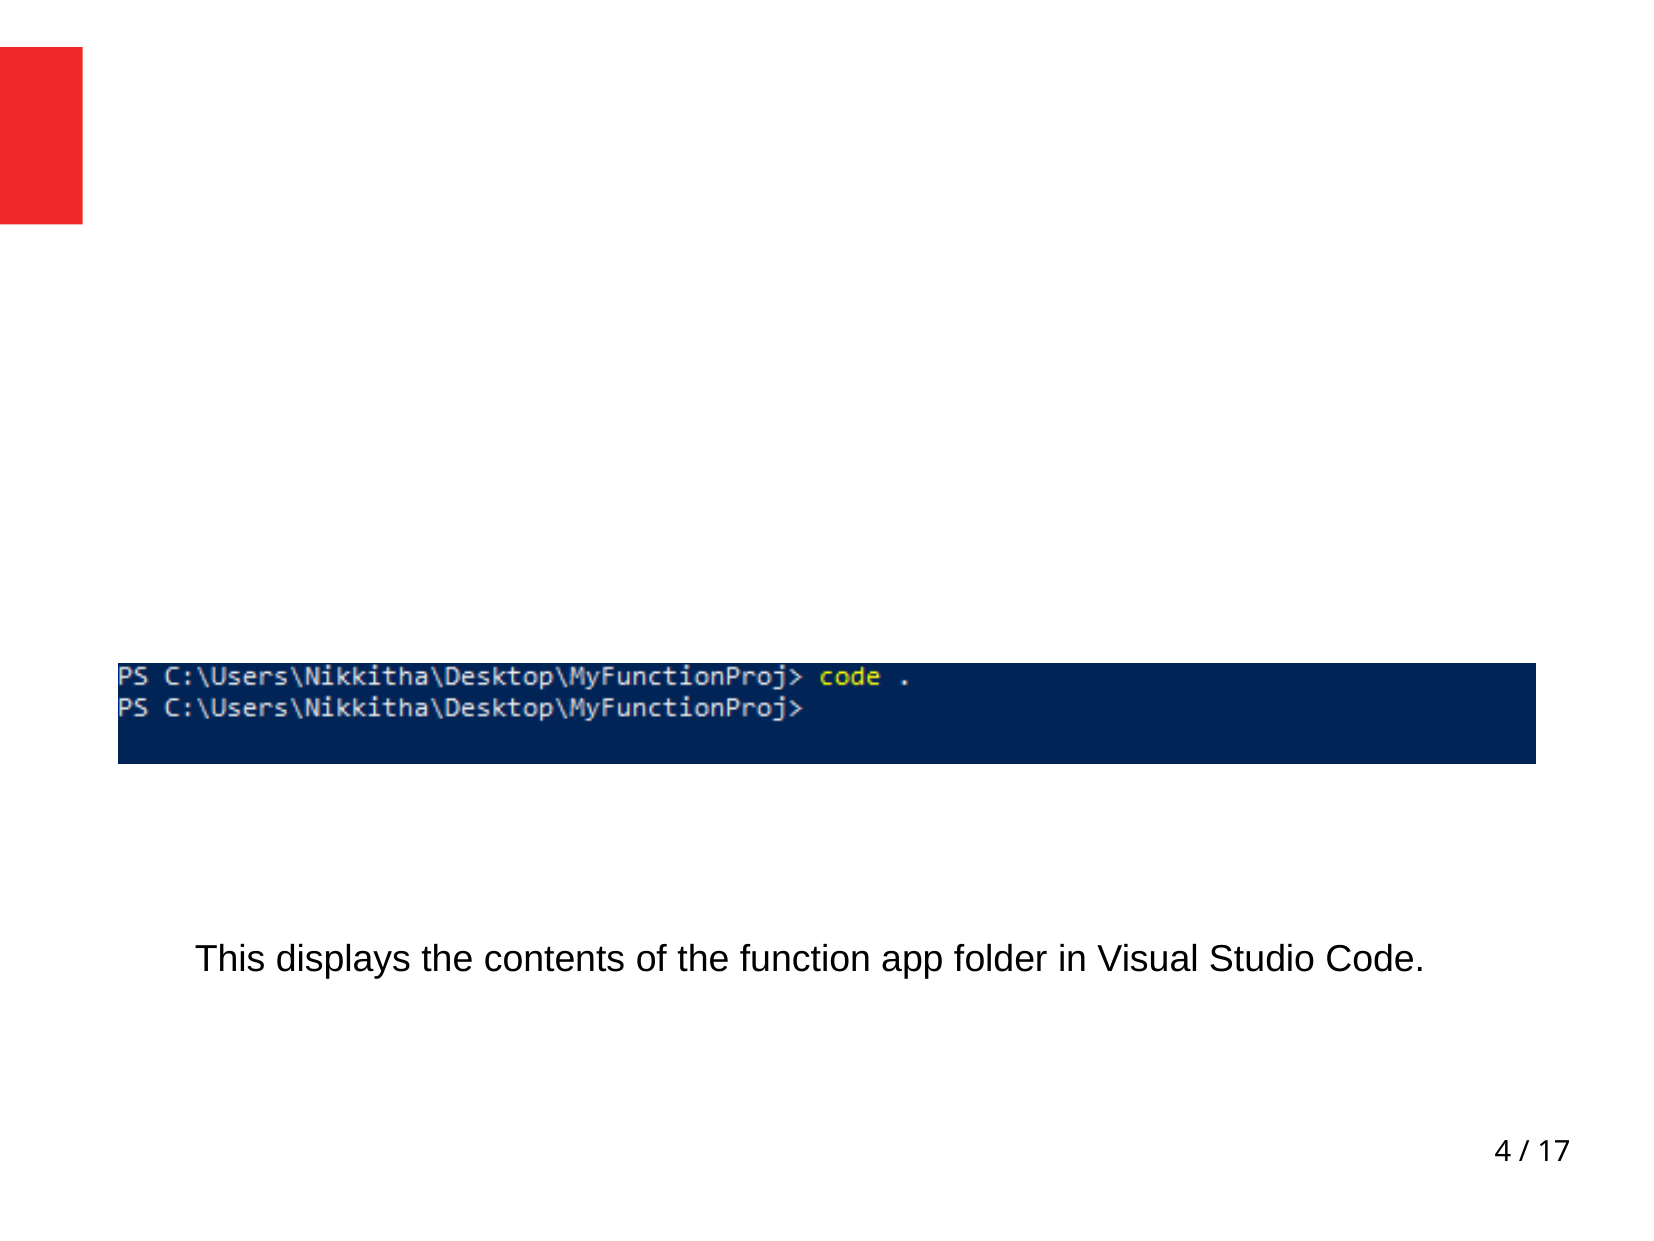

#
This displays the contents of the function app folder in Visual Studio Code.
4